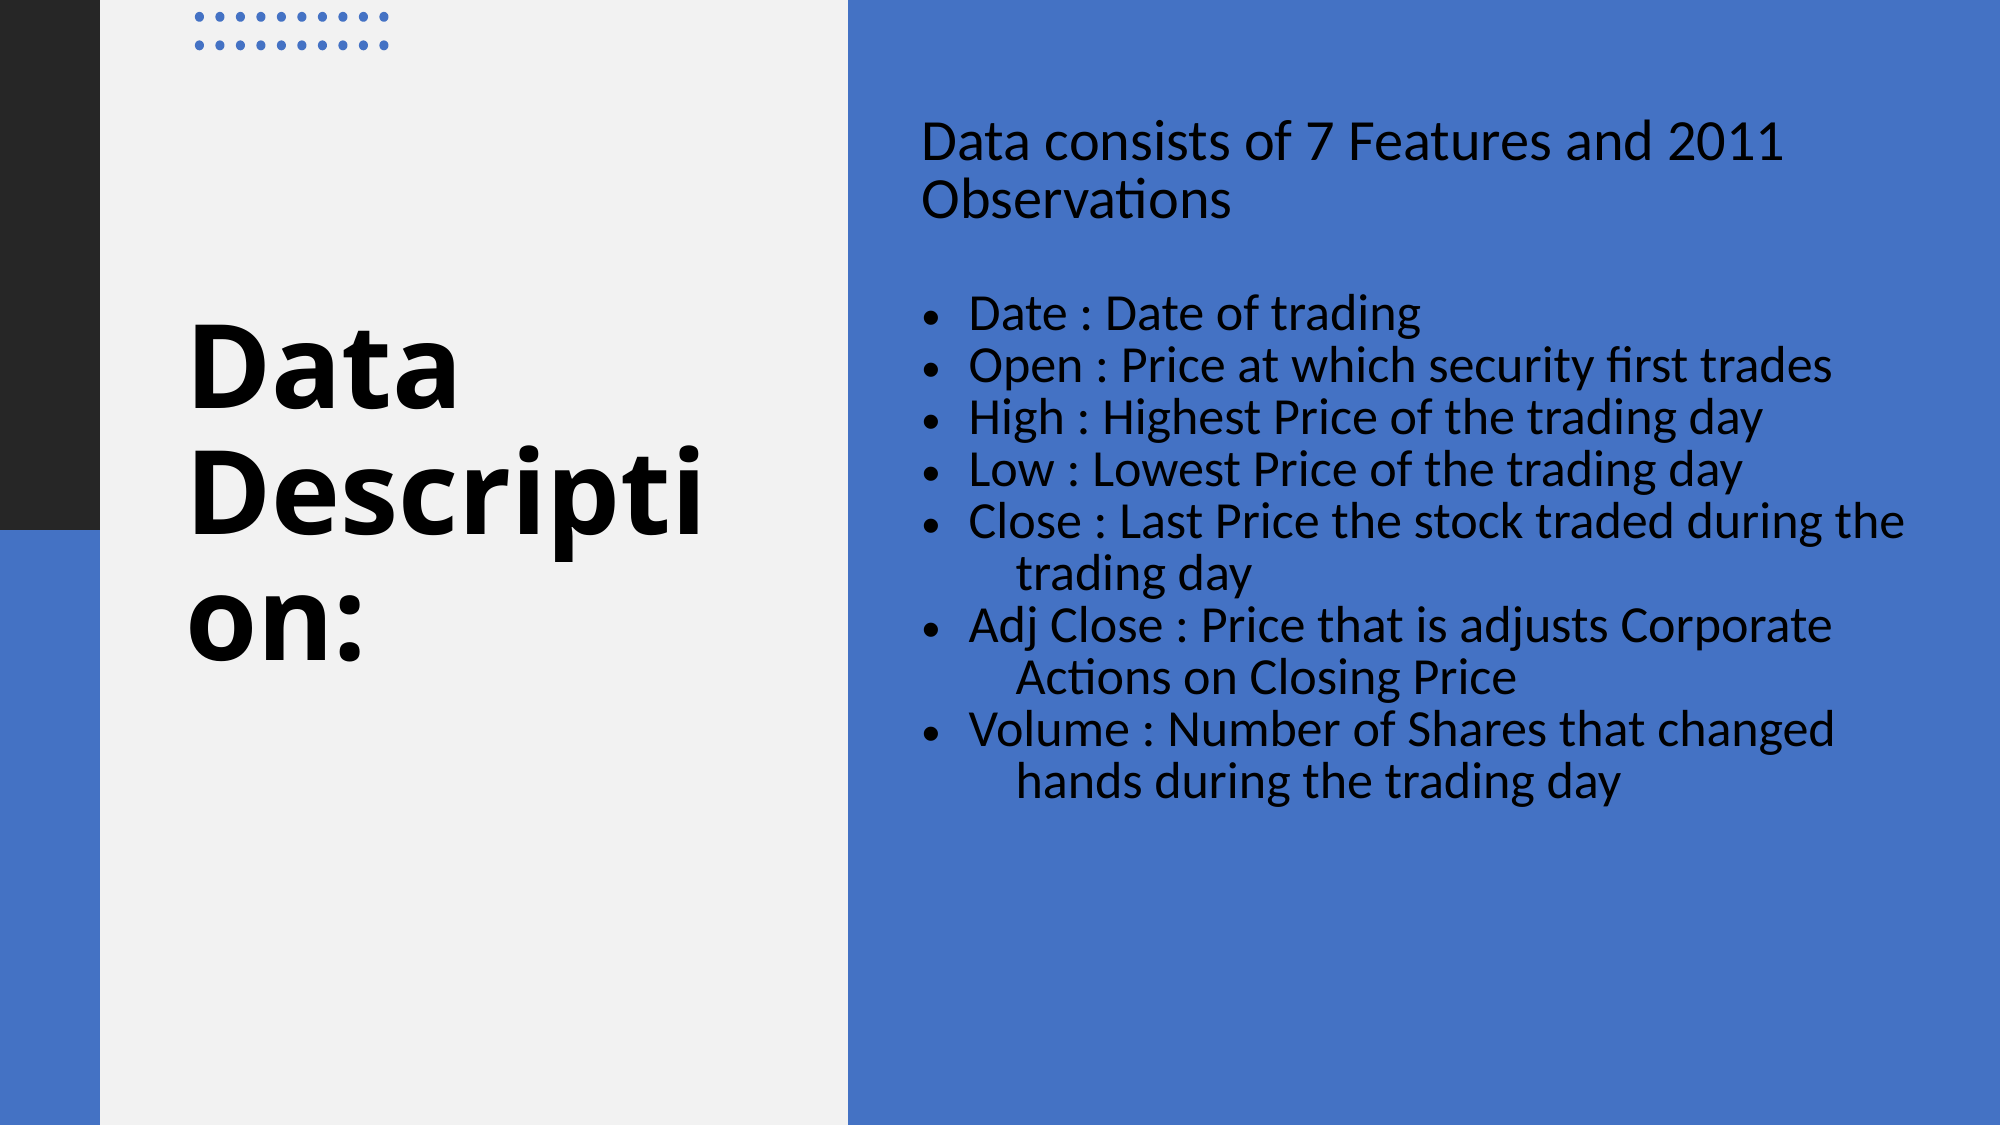

| Data consists of 7 Features and 2011 Observations Date : Date of trading Open : Price at which security first trades High : Highest Price of the trading day Low : Lowest Price of the trading day Close : Last Price the stock traded during the trading day Adj Close : Price that is adjusts Corporate Actions on Closing Price Volume : Number of Shares that changed hands during the trading day |
| --- |
# Data Description: